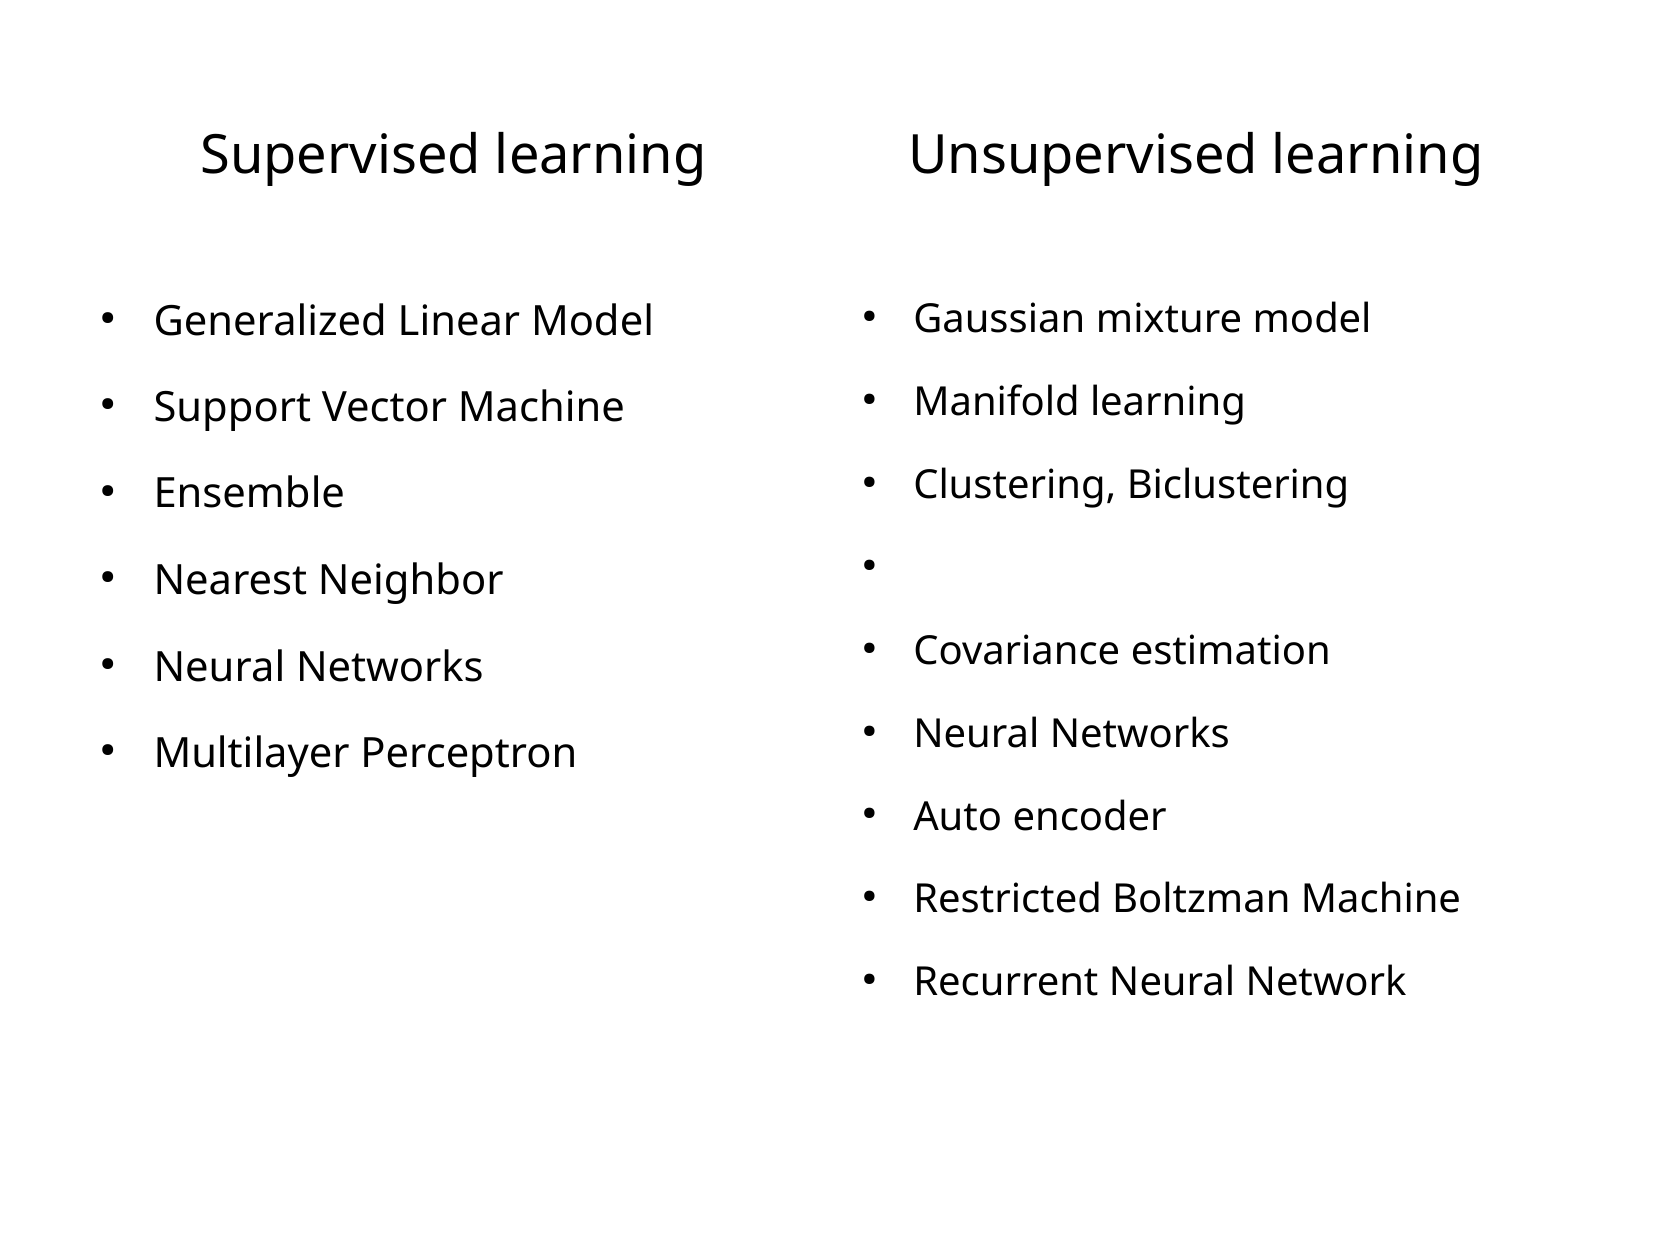

# Supervised learning
Unsupervised learning
Generalized Linear Model
Support Vector Machine
Ensemble
Nearest Neighbor
Neural Networks
Multilayer Perceptron
Gaussian mixture model
Manifold learning
Clustering, Biclustering
Covariance estimation
Neural Networks
Auto encoder
Restricted Boltzman Machine
Recurrent Neural Network